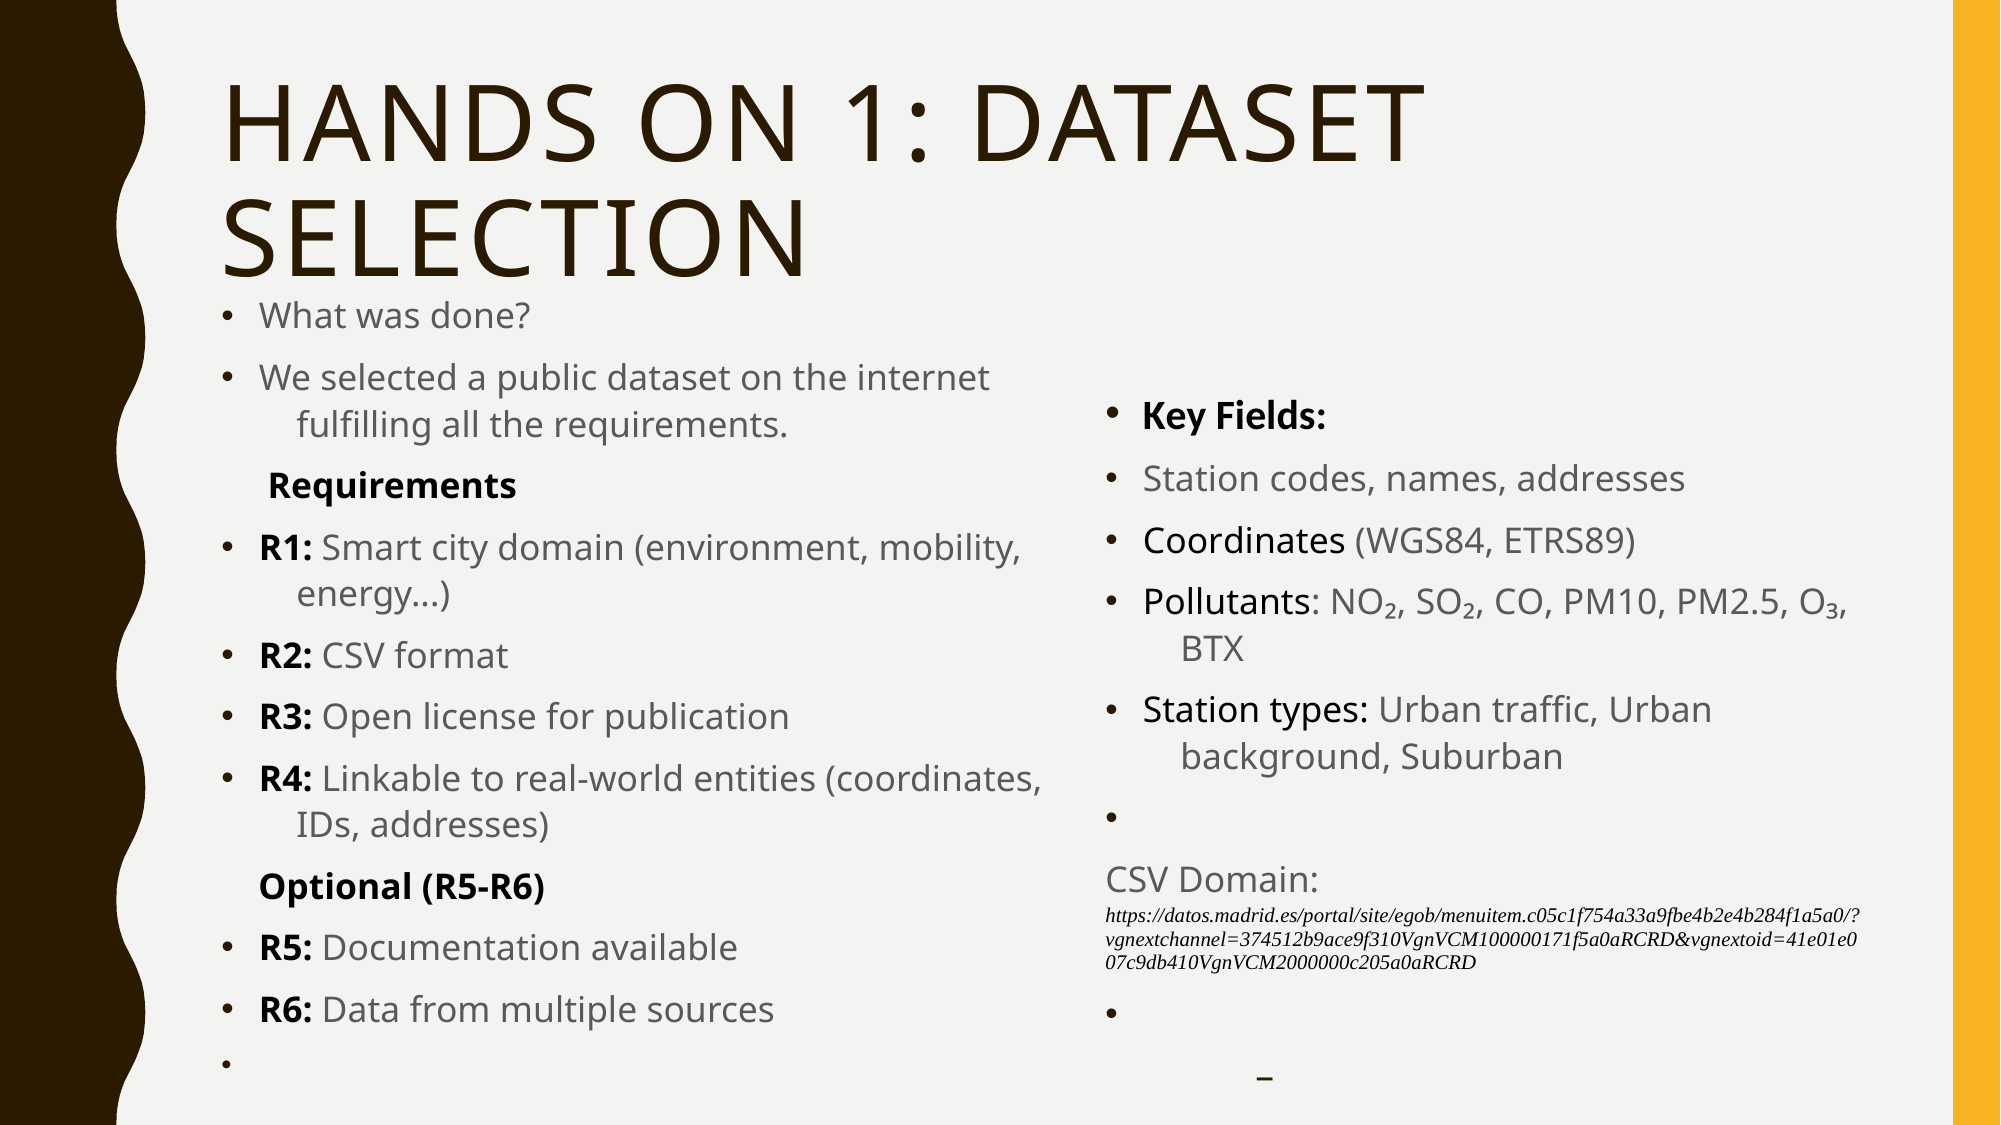

# Hands On 1: DATAset selection
What was done?
We selected a public dataset on the internet fulfilling all the requirements.
 Requirements
R1: Smart city domain (environment, mobility, energy...)
R2: CSV format
R3: Open license for publication
R4: Linkable to real-world entities (coordinates, IDs, addresses)
 Optional (R5-R6)
R5: Documentation available
R6: Data from multiple sources
Key Fields:
Station codes, names, addresses
Coordinates (WGS84, ETRS89)
Pollutants: NO₂, SO₂, CO, PM10, PM2.5, O₃, BTX
Station types: Urban traffic, Urban background, Suburban
CSV Domain: https://datos.madrid.es/portal/site/egob/menuitem.c05c1f754a33a9fbe4b2e4b284f1a5a0/?vgnextchannel=374512b9ace9f310VgnVCM100000171f5a0aRCRD&vgnextoid=41e01e007c9db410VgnVCM2000000c205a0aRCRD